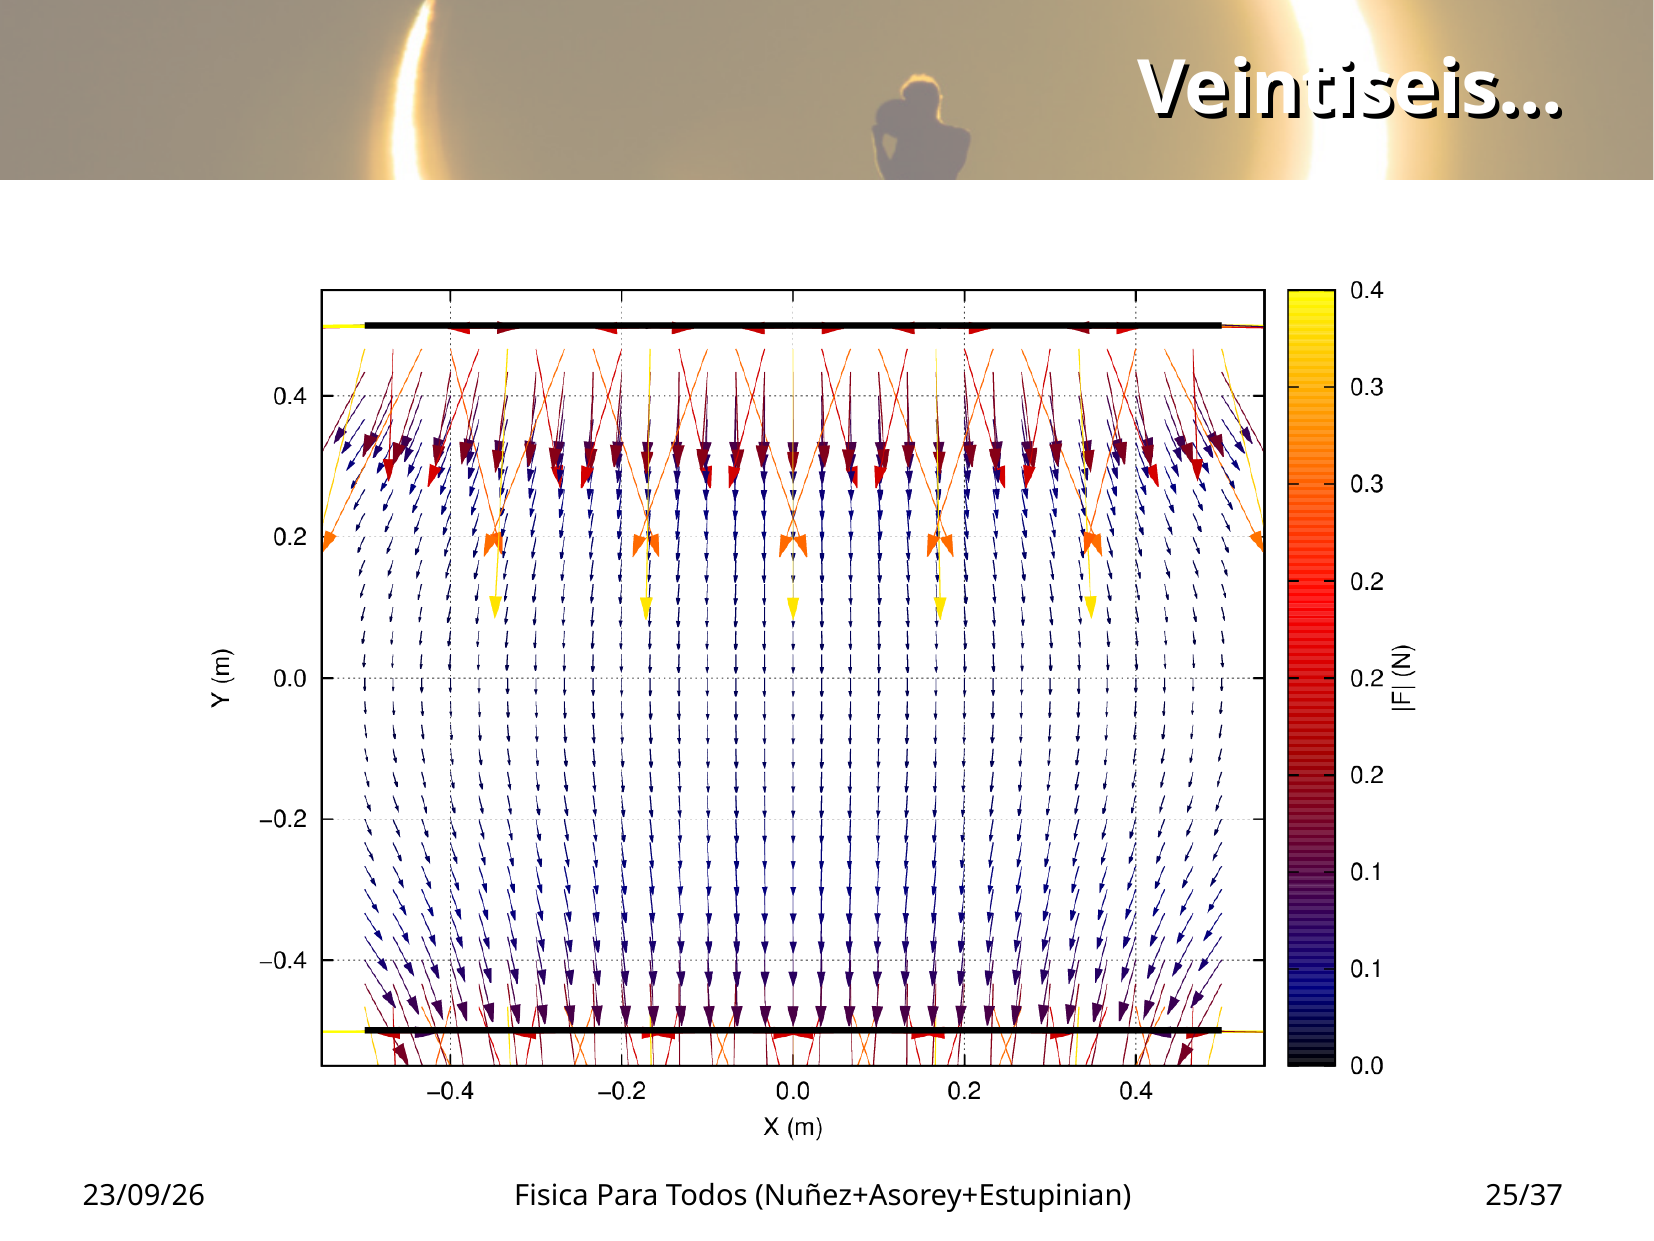

# Veintiseis...
Fisica Para Todos (Nuñez+Asorey+Estupinian)
25